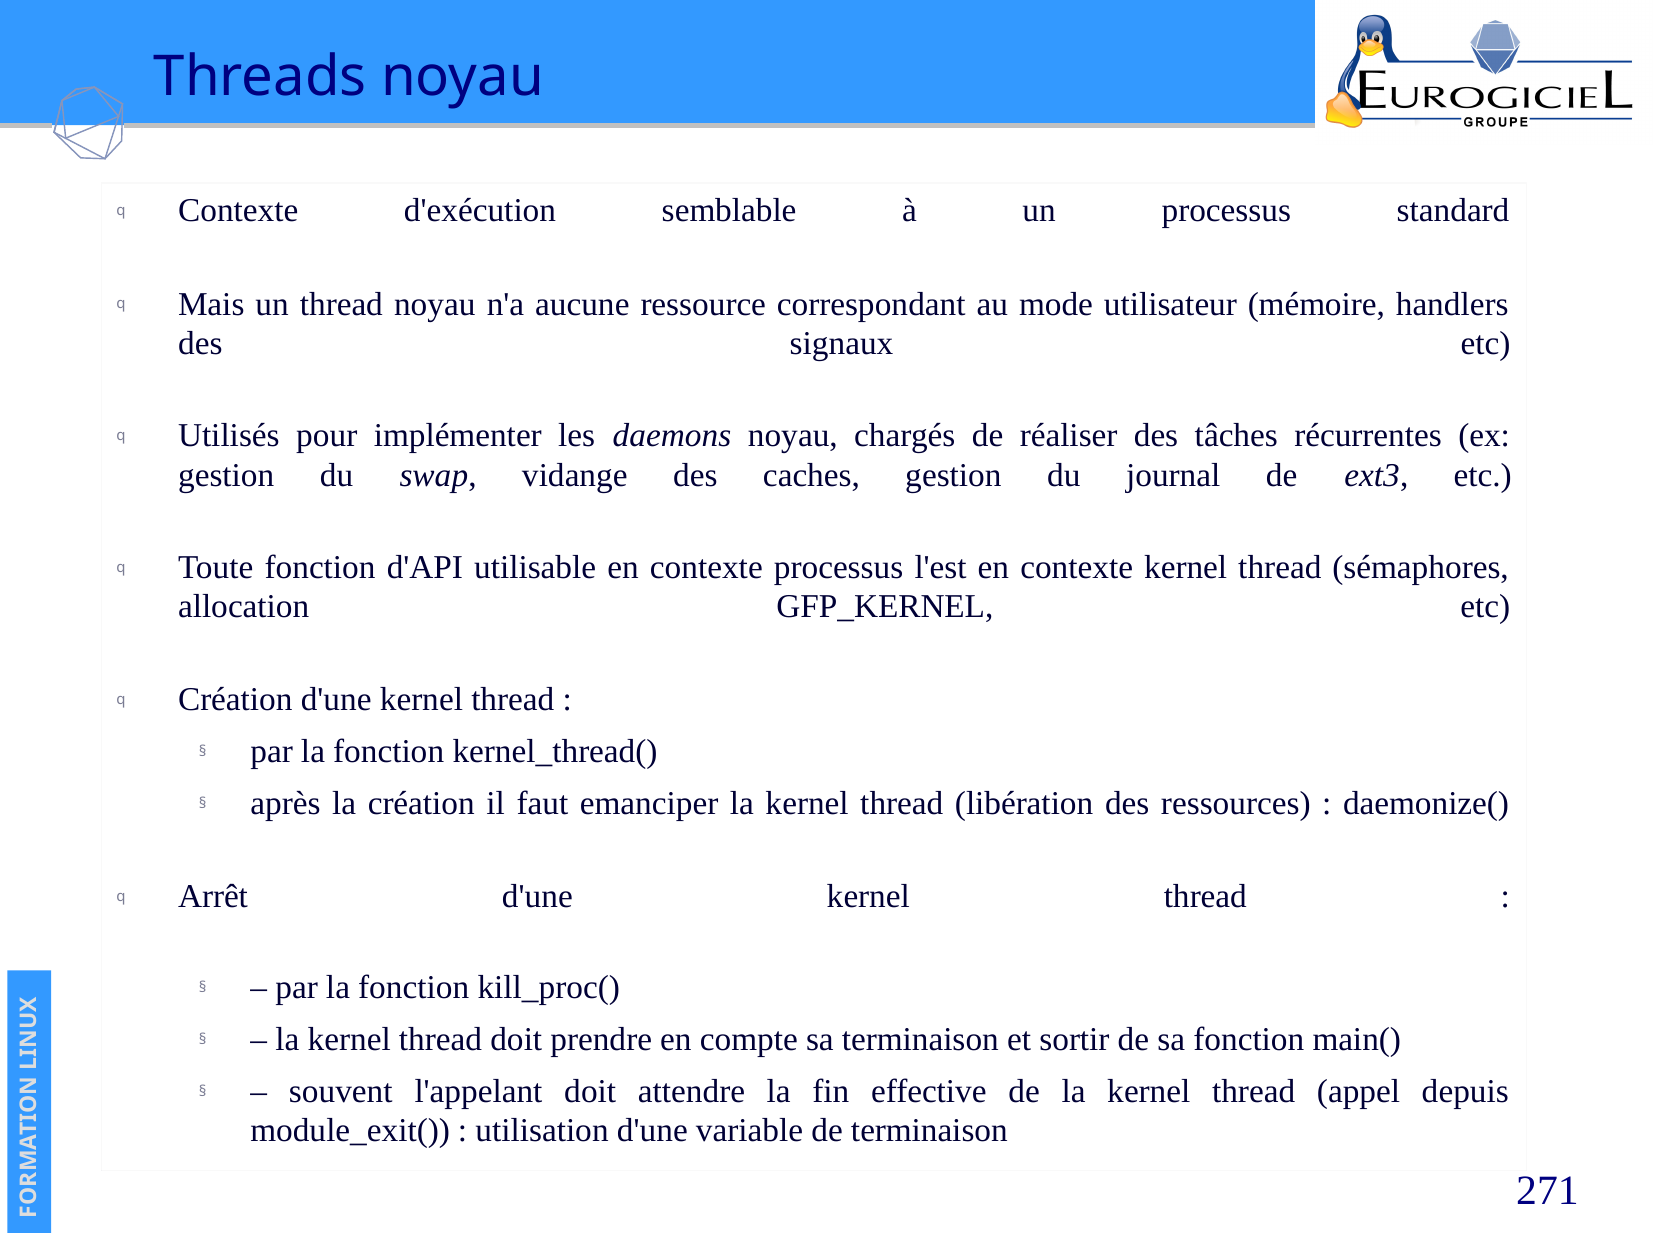

# Threads noyau
Contexte d'exécution semblable à un processus standard
Mais un thread noyau n'a aucune ressource correspondant au mode utilisateur (mémoire, handlers des signaux etc)
Utilisés pour implémenter les daemons noyau, chargés de réaliser des tâches récurrentes (ex: gestion du swap, vidange des caches, gestion du journal de ext3, etc.)
Toute fonction d'API utilisable en contexte processus l'est en contexte kernel thread (sémaphores, allocation GFP_KERNEL, etc)
Création d'une kernel thread :
par la fonction kernel_thread()
après la création il faut emanciper la kernel thread (libération des ressources) : daemonize()
Arrêt d'une kernel thread :
– par la fonction kill_proc()
– la kernel thread doit prendre en compte sa terminaison et sortir de sa fonction main()
– souvent l'appelant doit attendre la fin effective de la kernel thread (appel depuis module_exit()) : utilisation d'une variable de terminaison